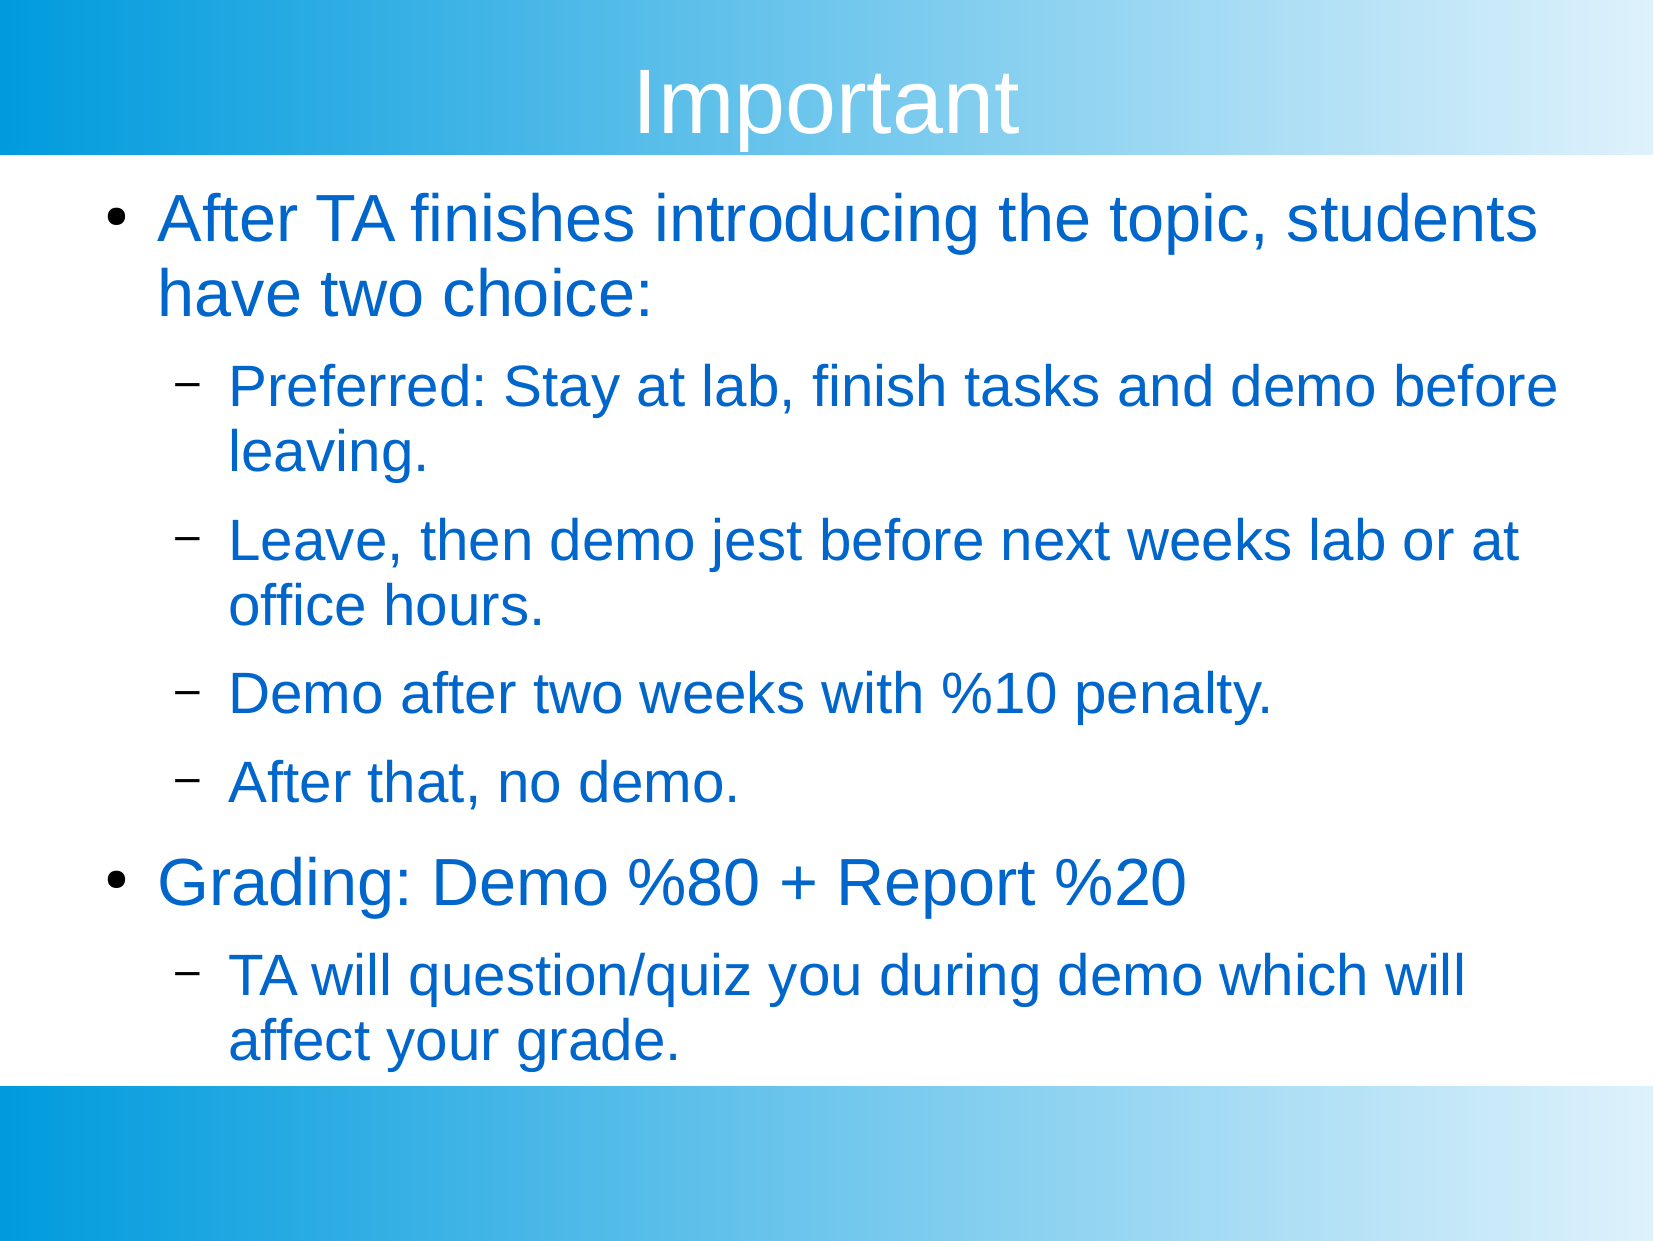

# Important
After TA finishes introducing the topic, students have two choice:
Preferred: Stay at lab, finish tasks and demo before leaving.
Leave, then demo jest before next weeks lab or at office hours.
Demo after two weeks with %10 penalty.
After that, no demo.
Grading: Demo %80 + Report %20
TA will question/quiz you during demo which will affect your grade.